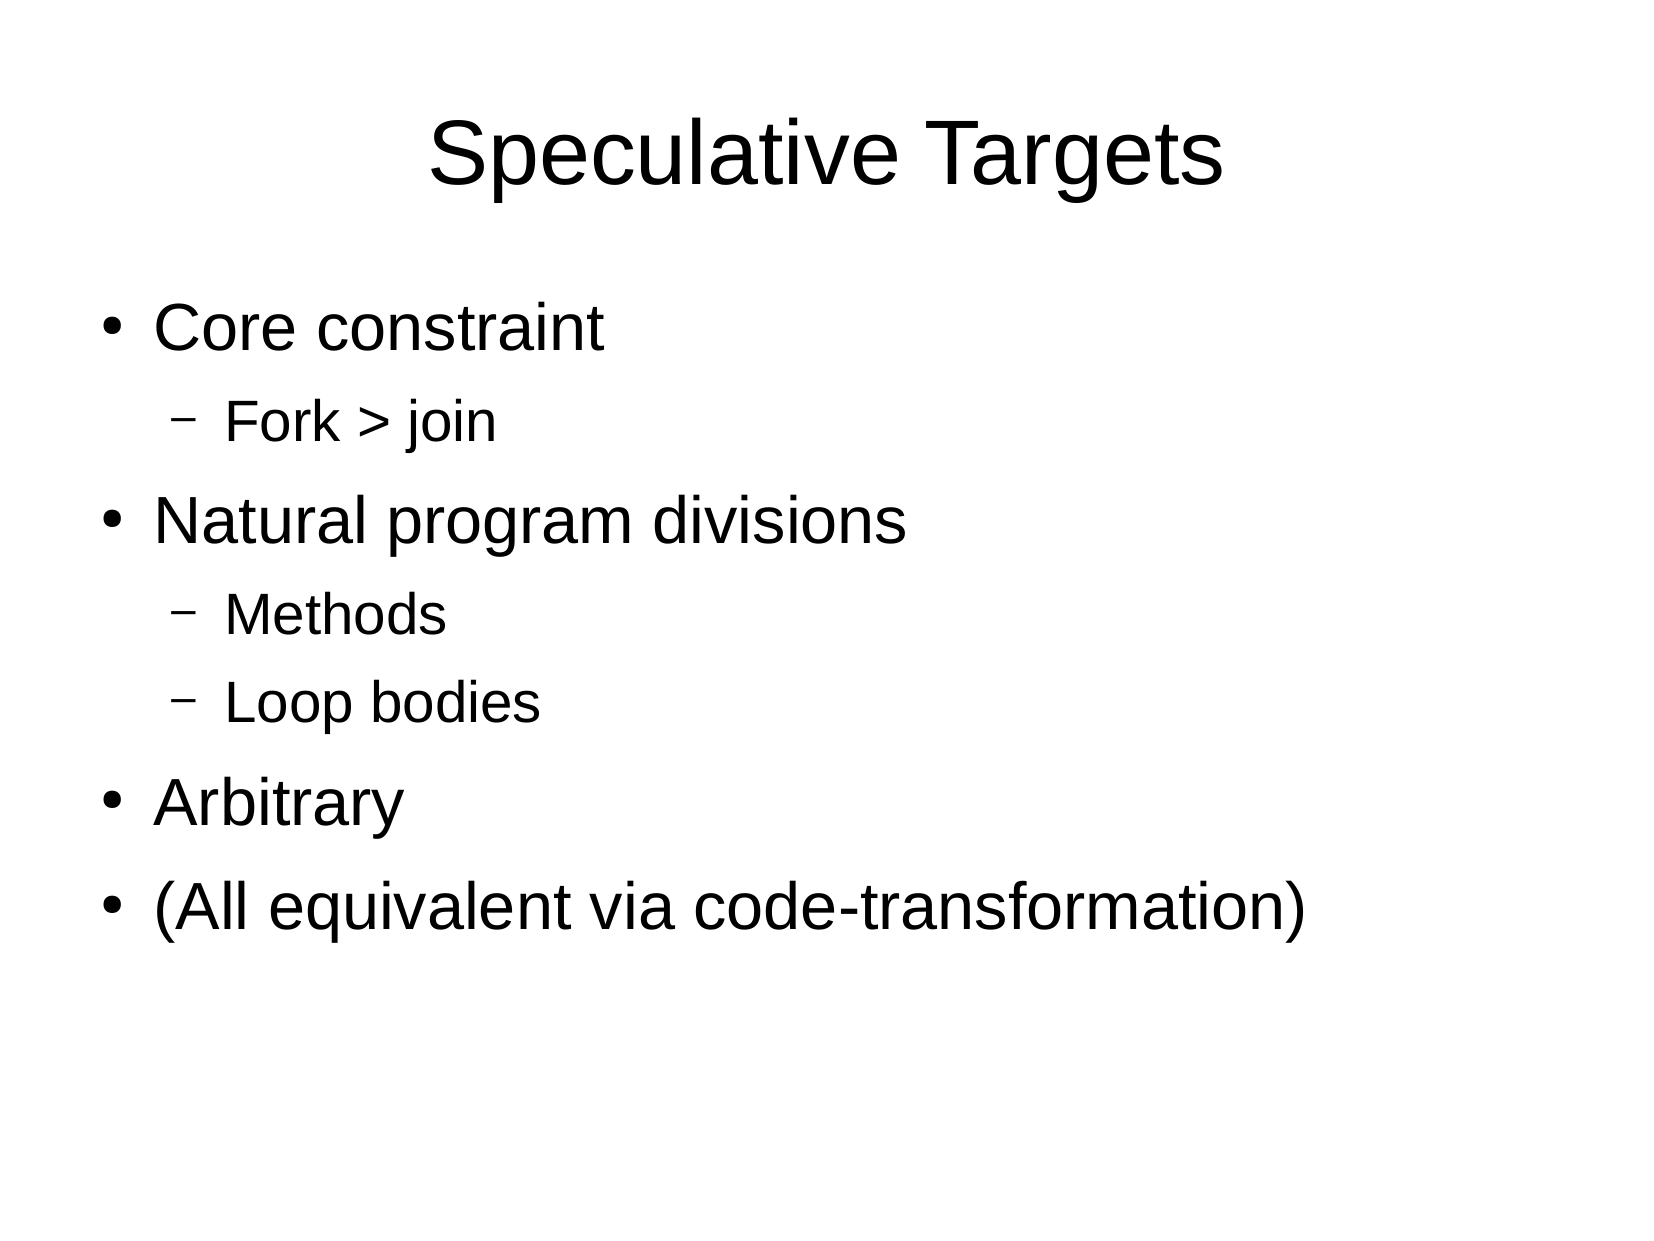

# Speculative Targets
Core constraint
Fork > join
Natural program divisions
Methods
Loop bodies
Arbitrary
(All equivalent via code-transformation)